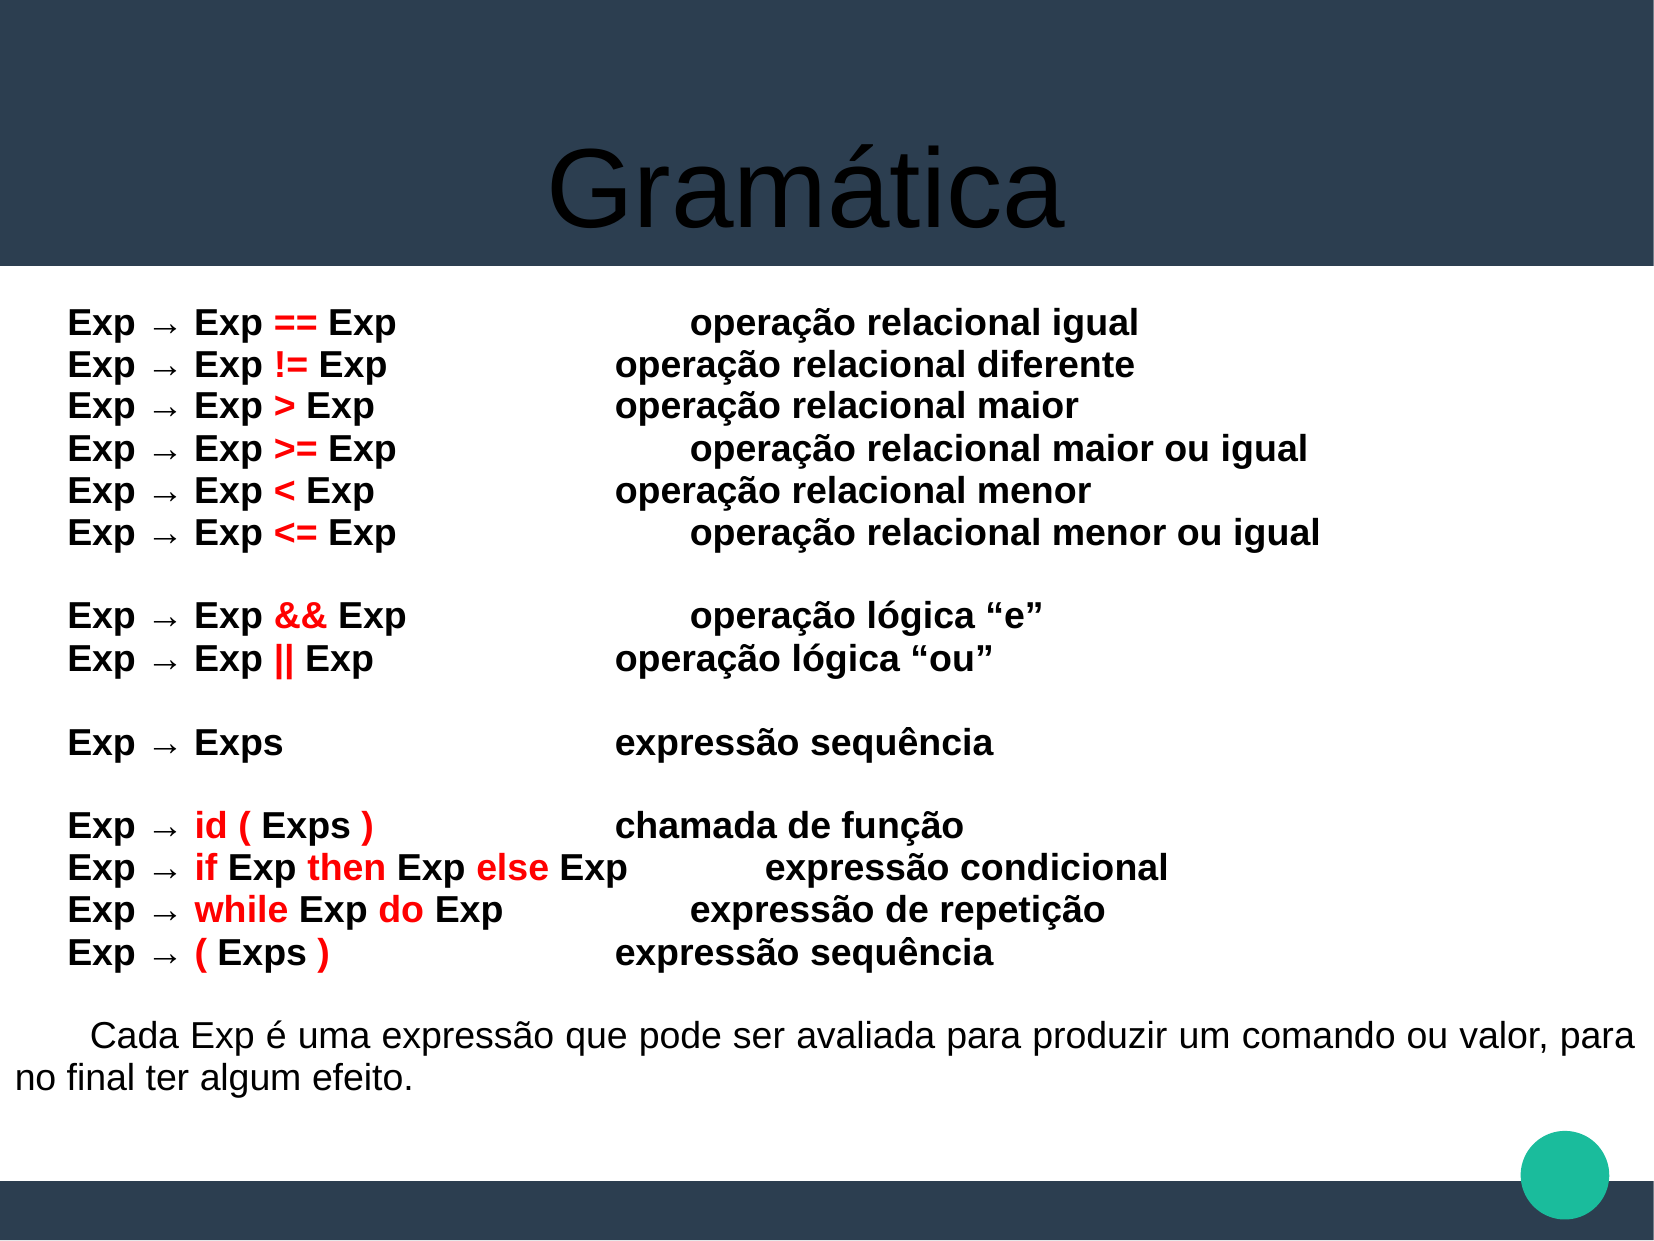

Gramática
 Exp → Exp == Exp 				operação relacional igual
 Exp → Exp != Exp				operação relacional diferente
 Exp → Exp > Exp				operação relacional maior
 Exp → Exp >= Exp				operação relacional maior ou igual
 Exp → Exp < Exp				operação relacional menor
 Exp → Exp <= Exp				operação relacional menor ou igual
 Exp → Exp && Exp 				operação lógica “e”
 Exp → Exp || Exp				operação lógica “ou”
 Exp → Exps					expressão sequência
 Exp → id ( Exps ) 				chamada de função
 Exp → if Exp then Exp else Exp		expressão condicional
 Exp → while Exp do Exp 			expressão de repetição
 Exp → ( Exps ) 				expressão sequência
	Cada Exp é uma expressão que pode ser avaliada para produzir um comando ou valor, para no final ter algum efeito.